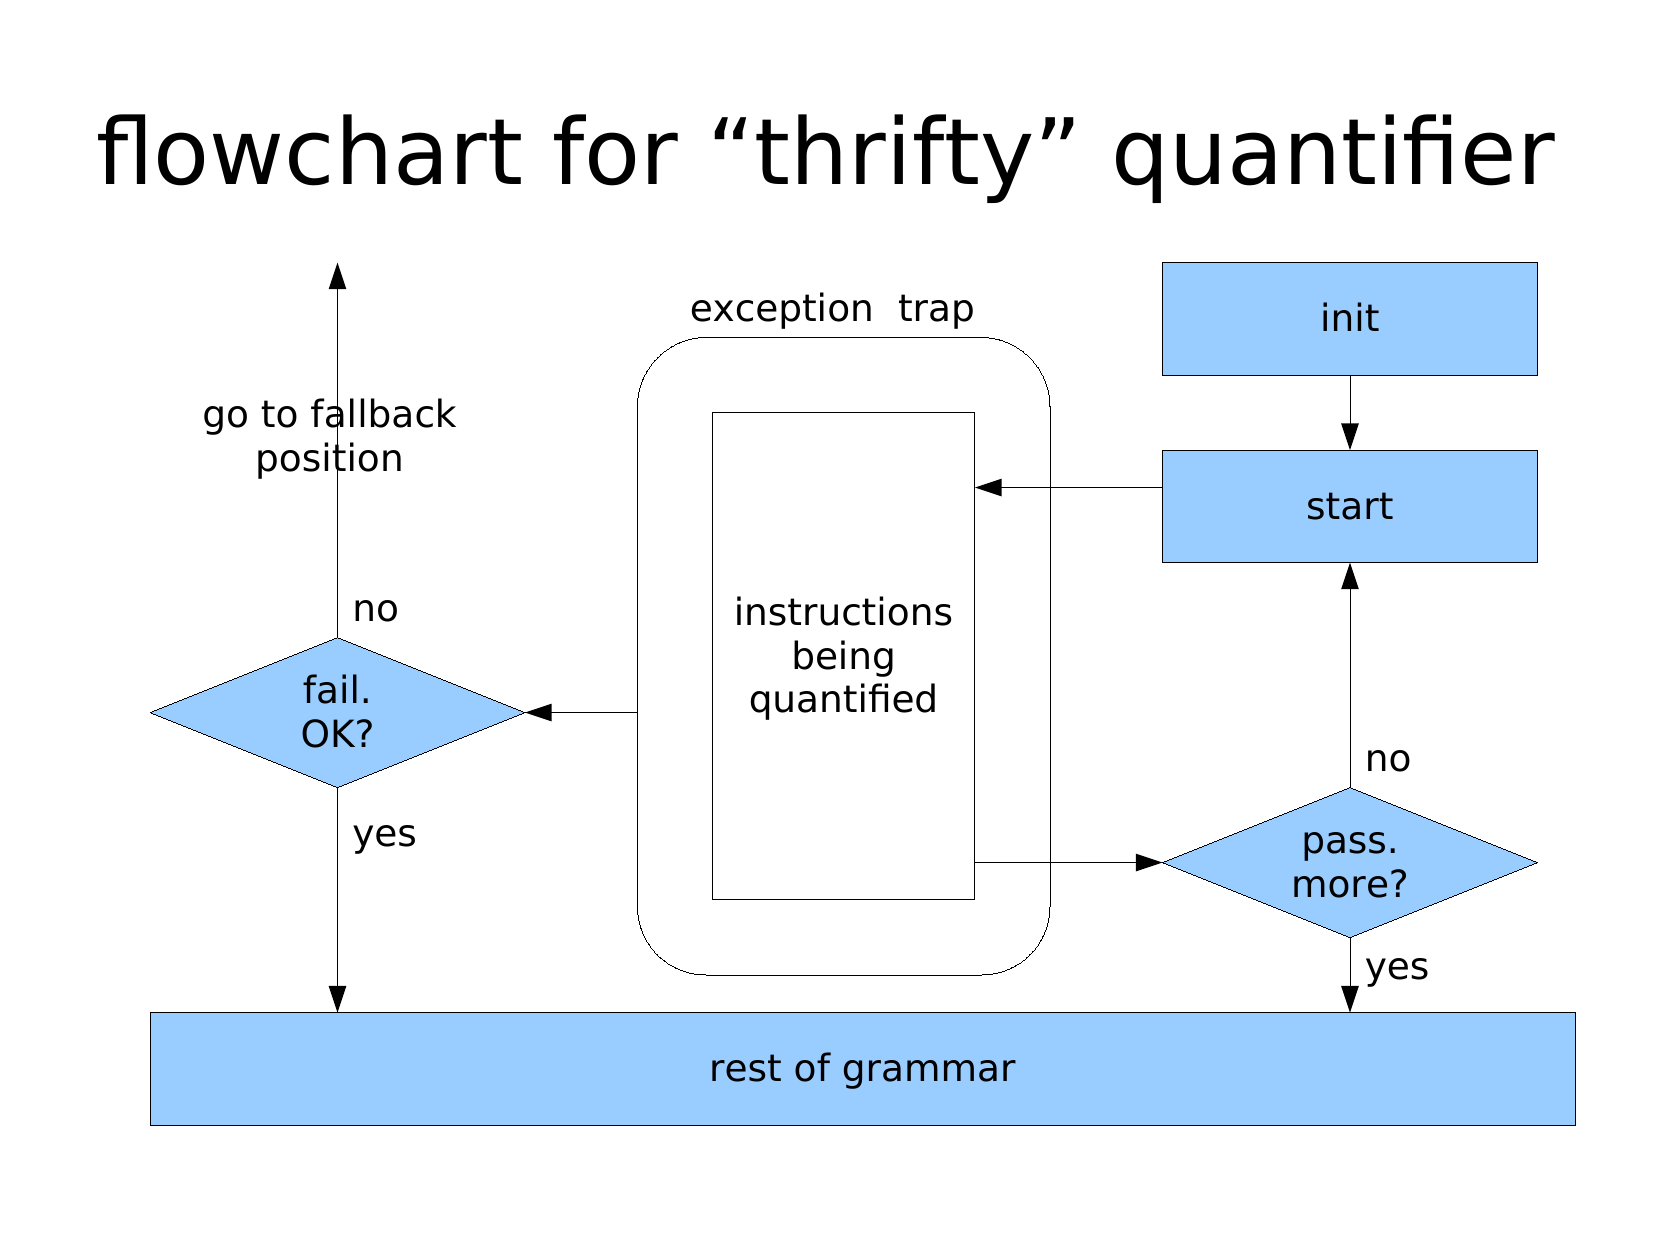

# flowchart for “thrifty” quantifier
init
exception trap
go to fallback
position
instructions
being
quantified
start
no
fail.
OK?
no
pass.
more?
yes
yes
rest of grammar